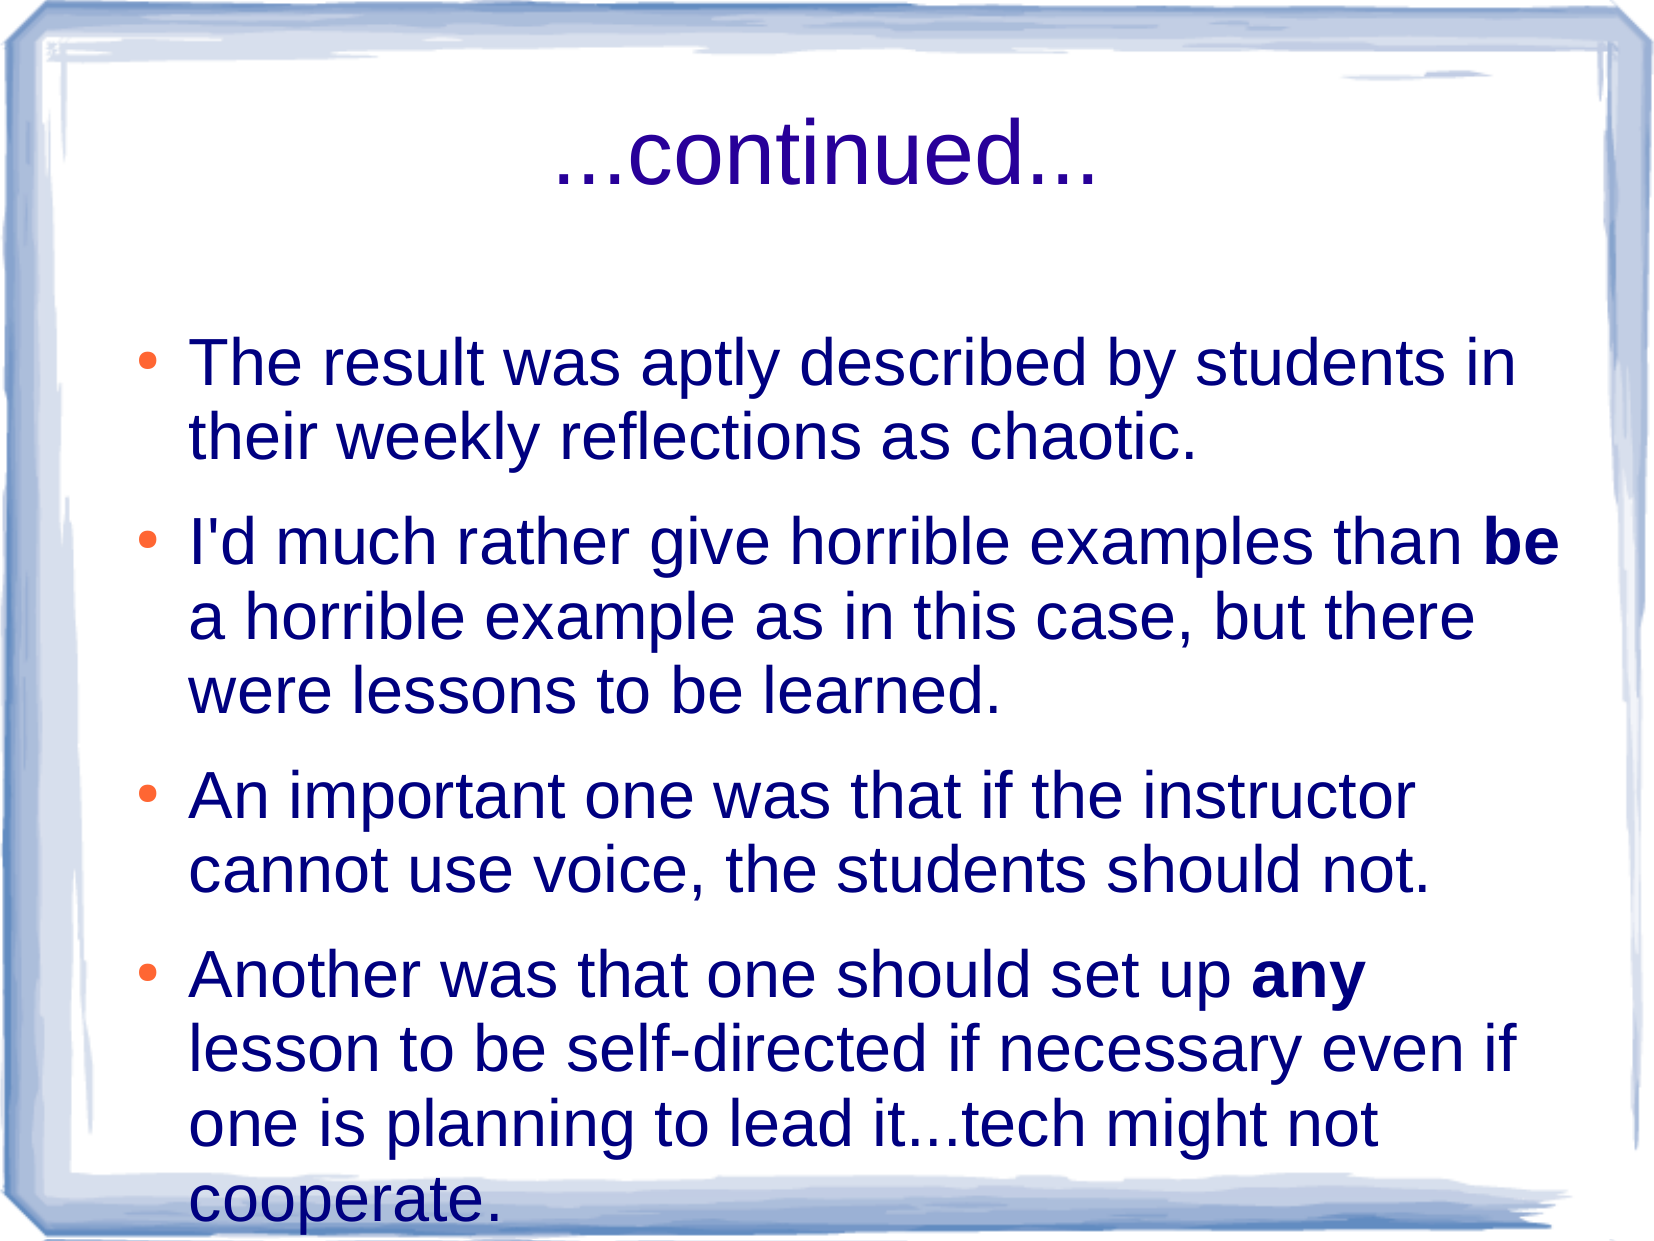

# ...continued...
The result was aptly described by students in their weekly reflections as chaotic.
I'd much rather give horrible examples than be a horrible example as in this case, but there were lessons to be learned.
An important one was that if the instructor cannot use voice, the students should not.
Another was that one should set up any lesson to be self-directed if necessary even if one is planning to lead it...tech might not cooperate.